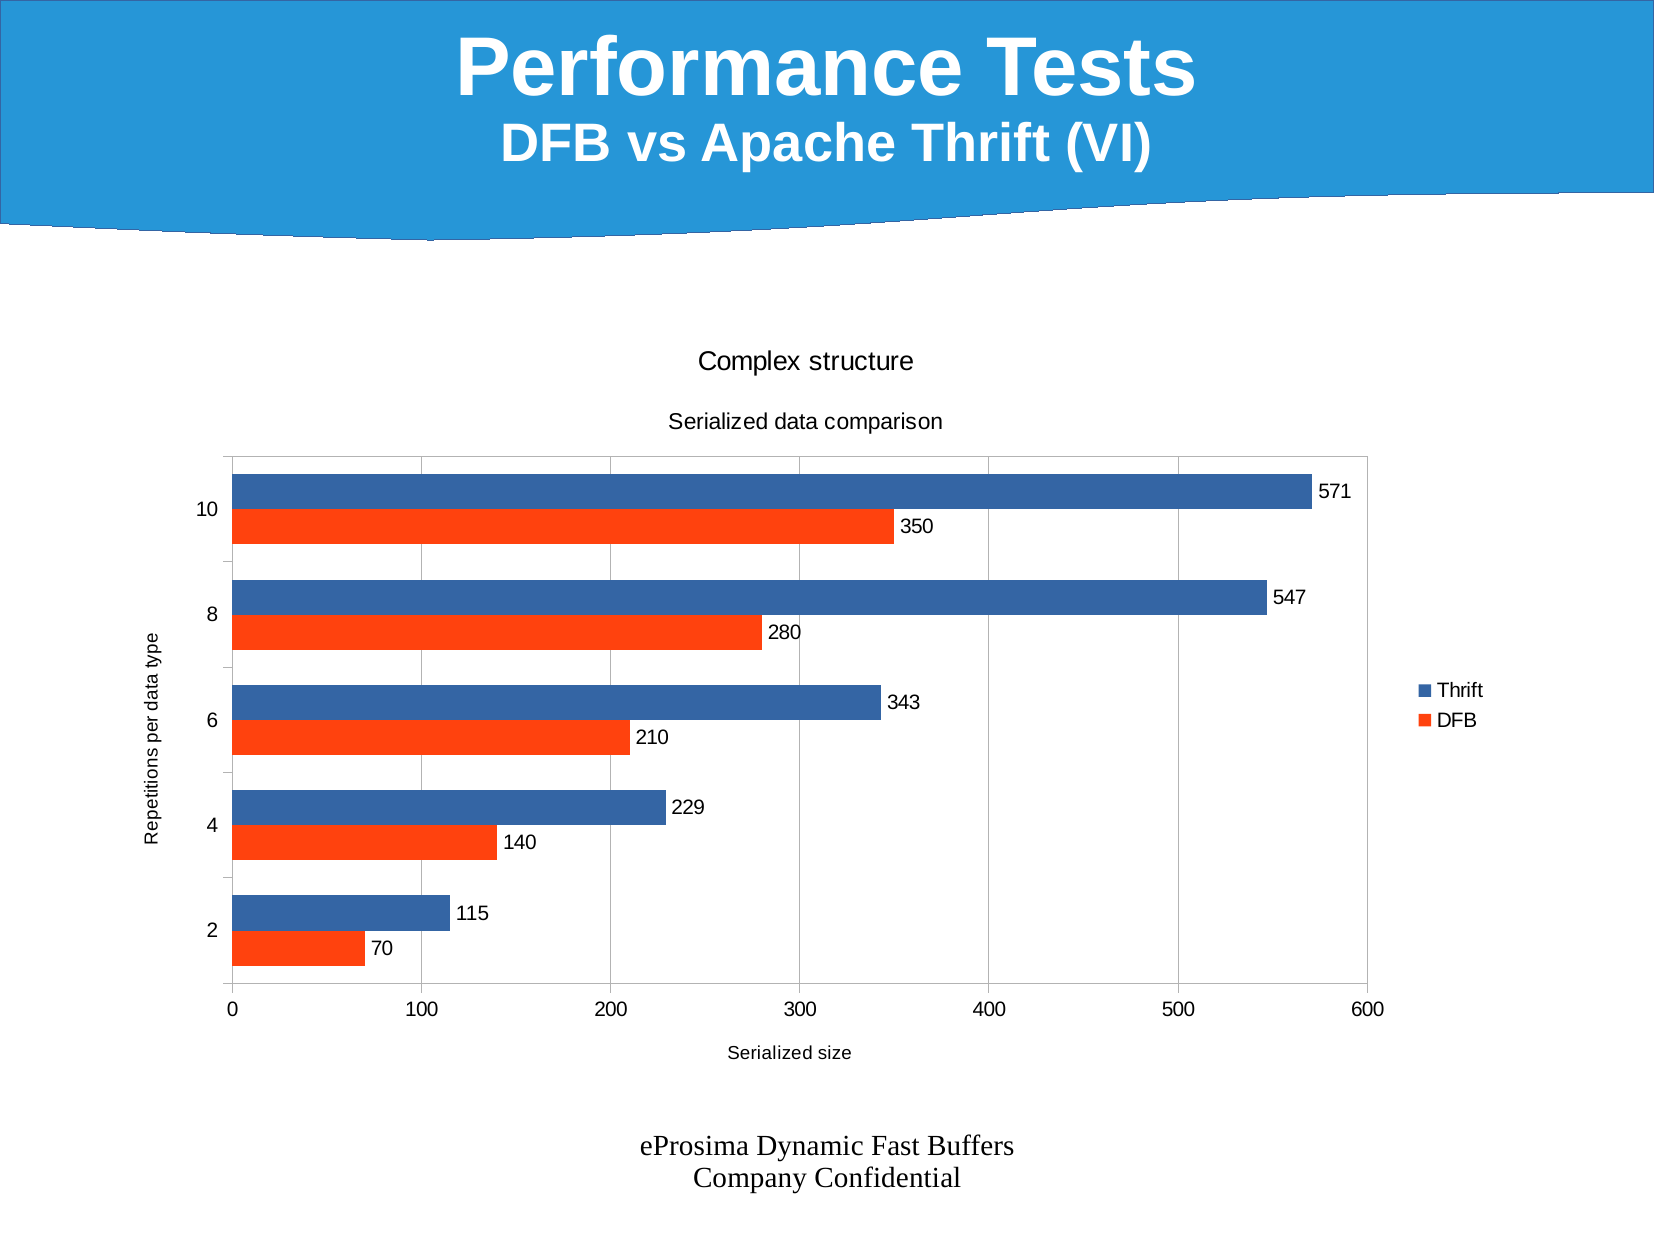

Performance Tests
DFB vs Apache Thrift (VI)
### Chart: Complex structure
Serialized data comparison
| Category | DFB | Thrift |
|---|---|---|
| 2 | 70.0 | 115.0 |
| 4 | 140.0 | 229.0 |
| 6 | 210.0 | 343.0 |
| 8 | 280.0 | 547.0 |
| 10 | 350.0 | 571.0 |eProsima Dynamic Fast Buffers